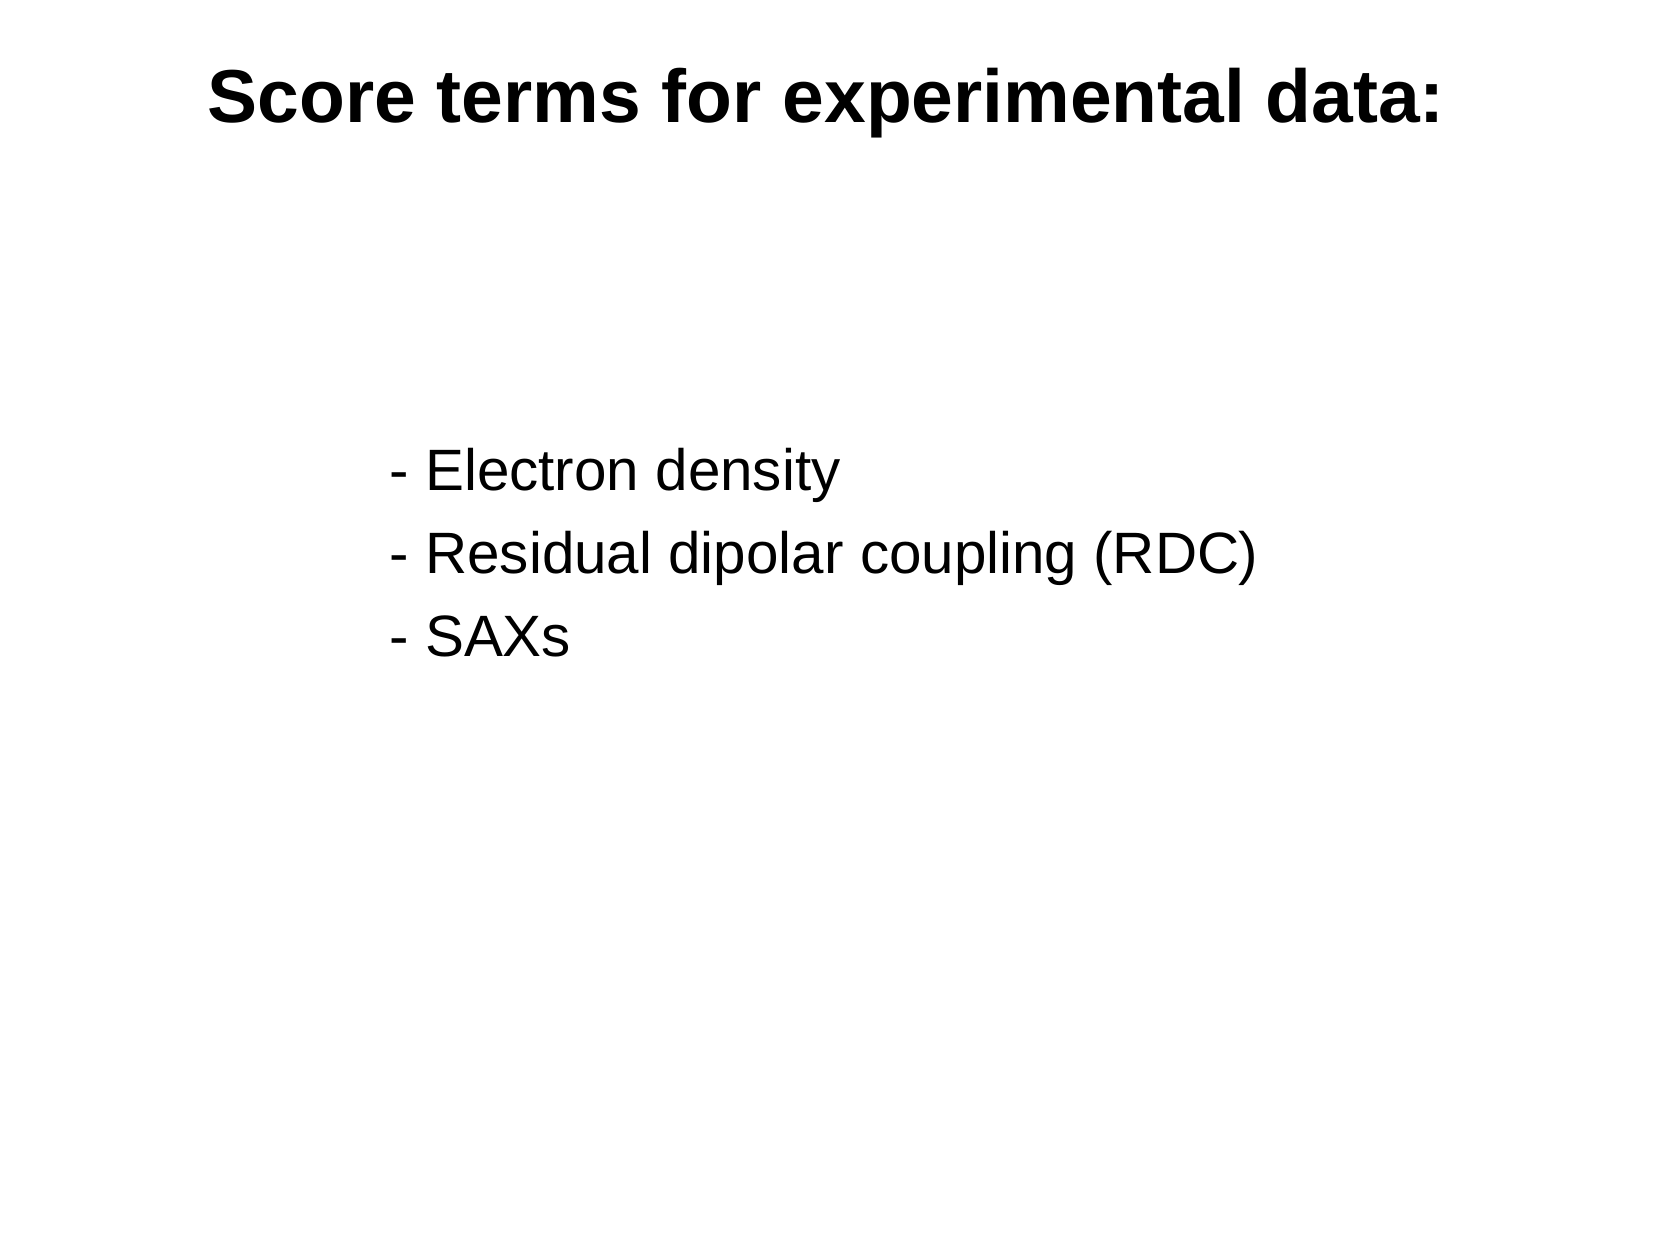

Score terms for experimental data:
- Electron density
- Residual dipolar coupling (RDC)
- SAXs